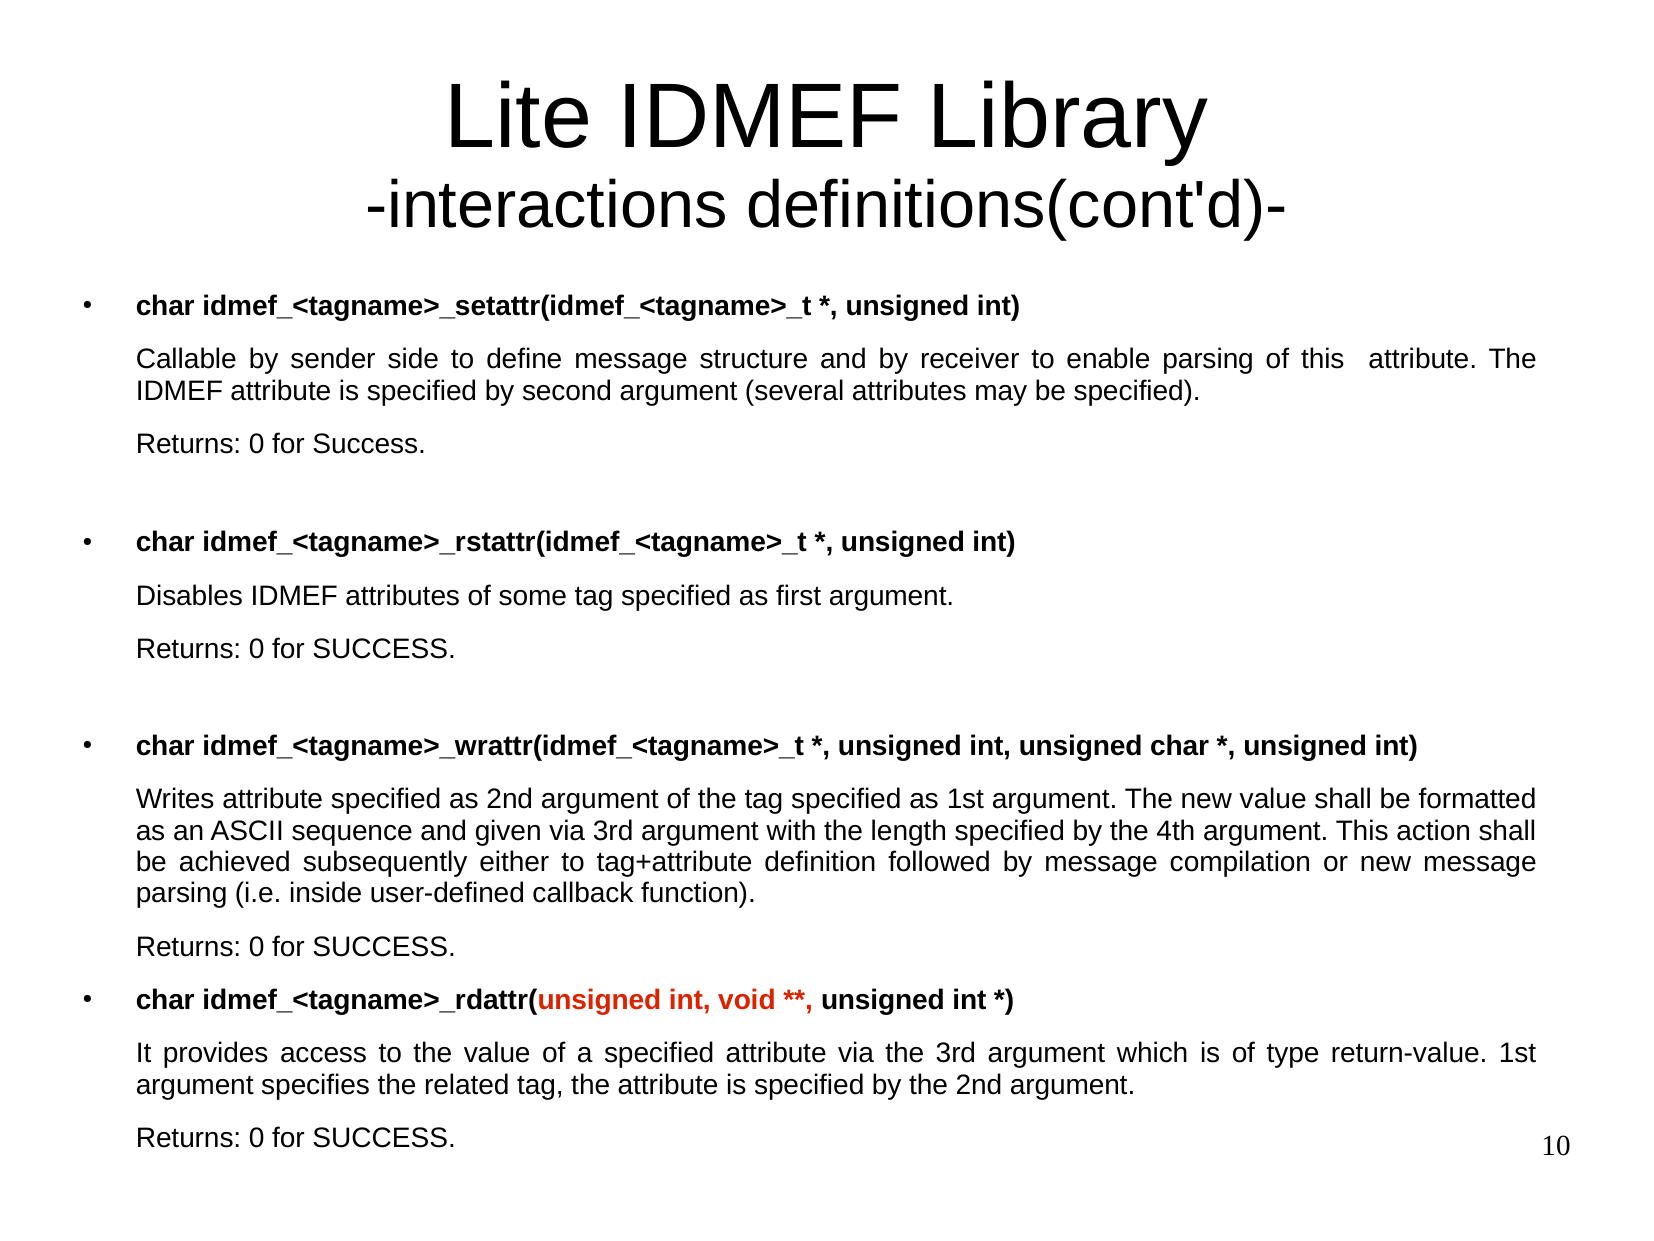

# Lite IDMEF Library -interactions definitions(cont'd)-
char idmef_<tagname>_setattr(idmef_<tagname>_t *, unsigned int)
Callable by sender side to define message structure and by receiver to enable parsing of this attribute. The IDMEF attribute is specified by second argument (several attributes may be specified).
Returns: 0 for Success.
char idmef_<tagname>_rstattr(idmef_<tagname>_t *, unsigned int)
Disables IDMEF attributes of some tag specified as first argument.
Returns: 0 for SUCCESS.
char idmef_<tagname>_wrattr(idmef_<tagname>_t *, unsigned int, unsigned char *, unsigned int)
Writes attribute specified as 2nd argument of the tag specified as 1st argument. The new value shall be formatted as an ASCII sequence and given via 3rd argument with the length specified by the 4th argument. This action shall be achieved subsequently either to tag+attribute definition followed by message compilation or new message parsing (i.e. inside user-defined callback function).
Returns: 0 for SUCCESS.
char idmef_<tagname>_rdattr(unsigned int, void **, unsigned int *)
It provides access to the value of a specified attribute via the 3rd argument which is of type return-value. 1st argument specifies the related tag, the attribute is specified by the 2nd argument.
Returns: 0 for SUCCESS.
10